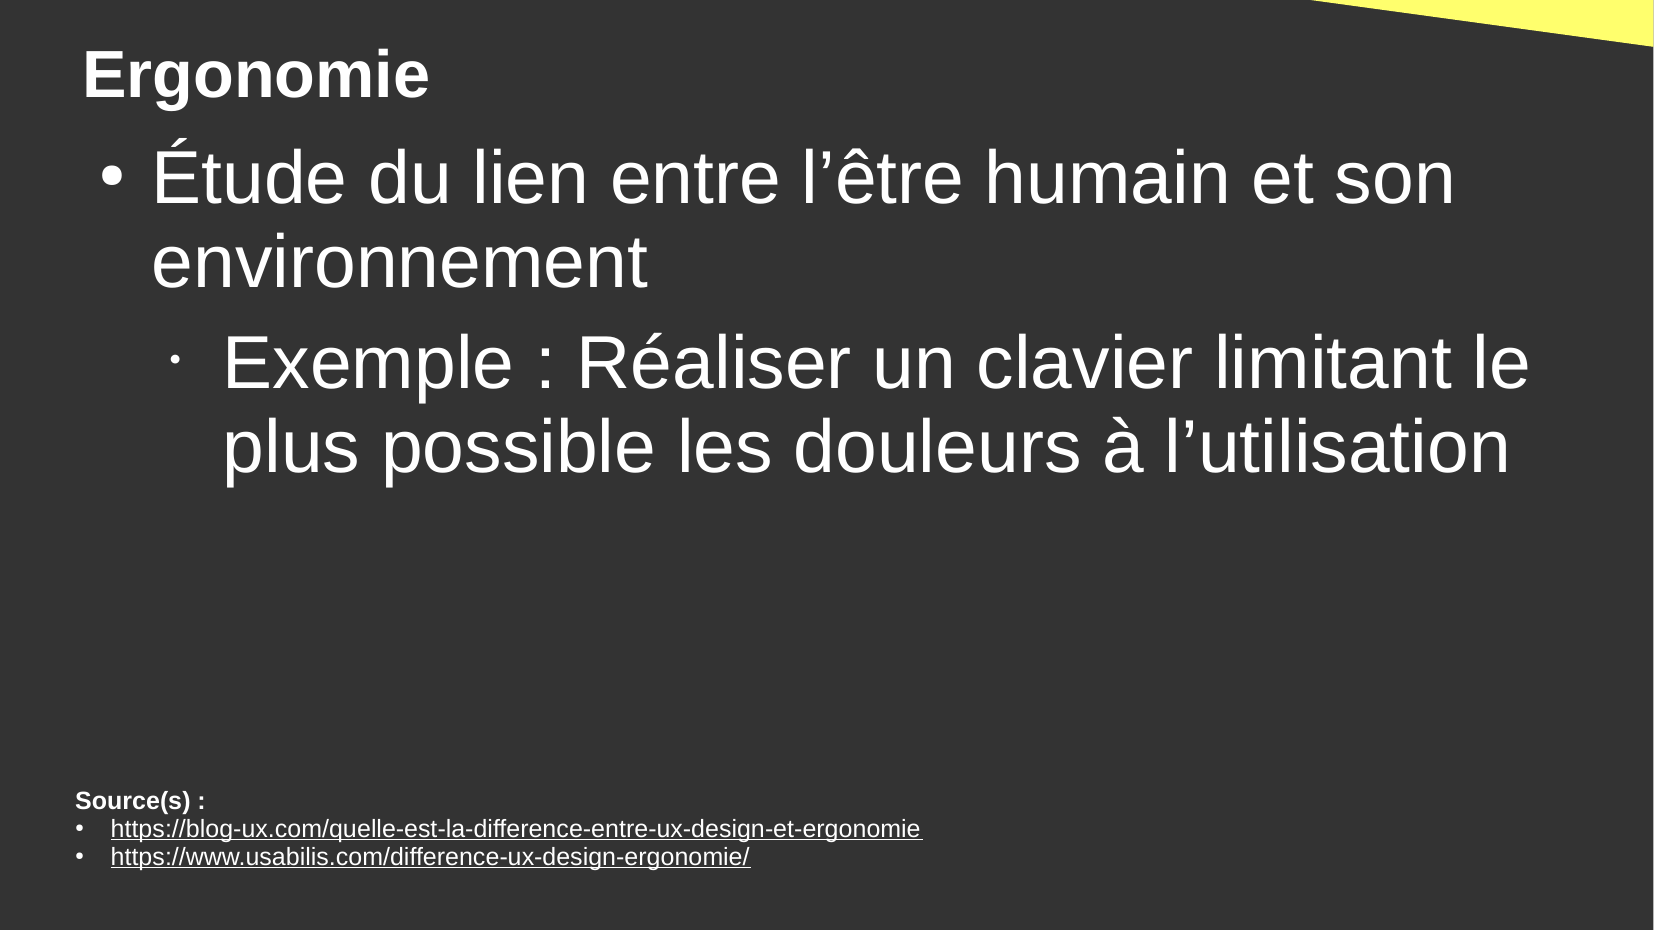

# Ergonomie
Étude du lien entre l’être humain et son environnement
Exemple : Réaliser un clavier limitant le plus possible les douleurs à l’utilisation
Source(s) :
https://blog-ux.com/quelle-est-la-difference-entre-ux-design-et-ergonomie
https://www.usabilis.com/difference-ux-design-ergonomie/